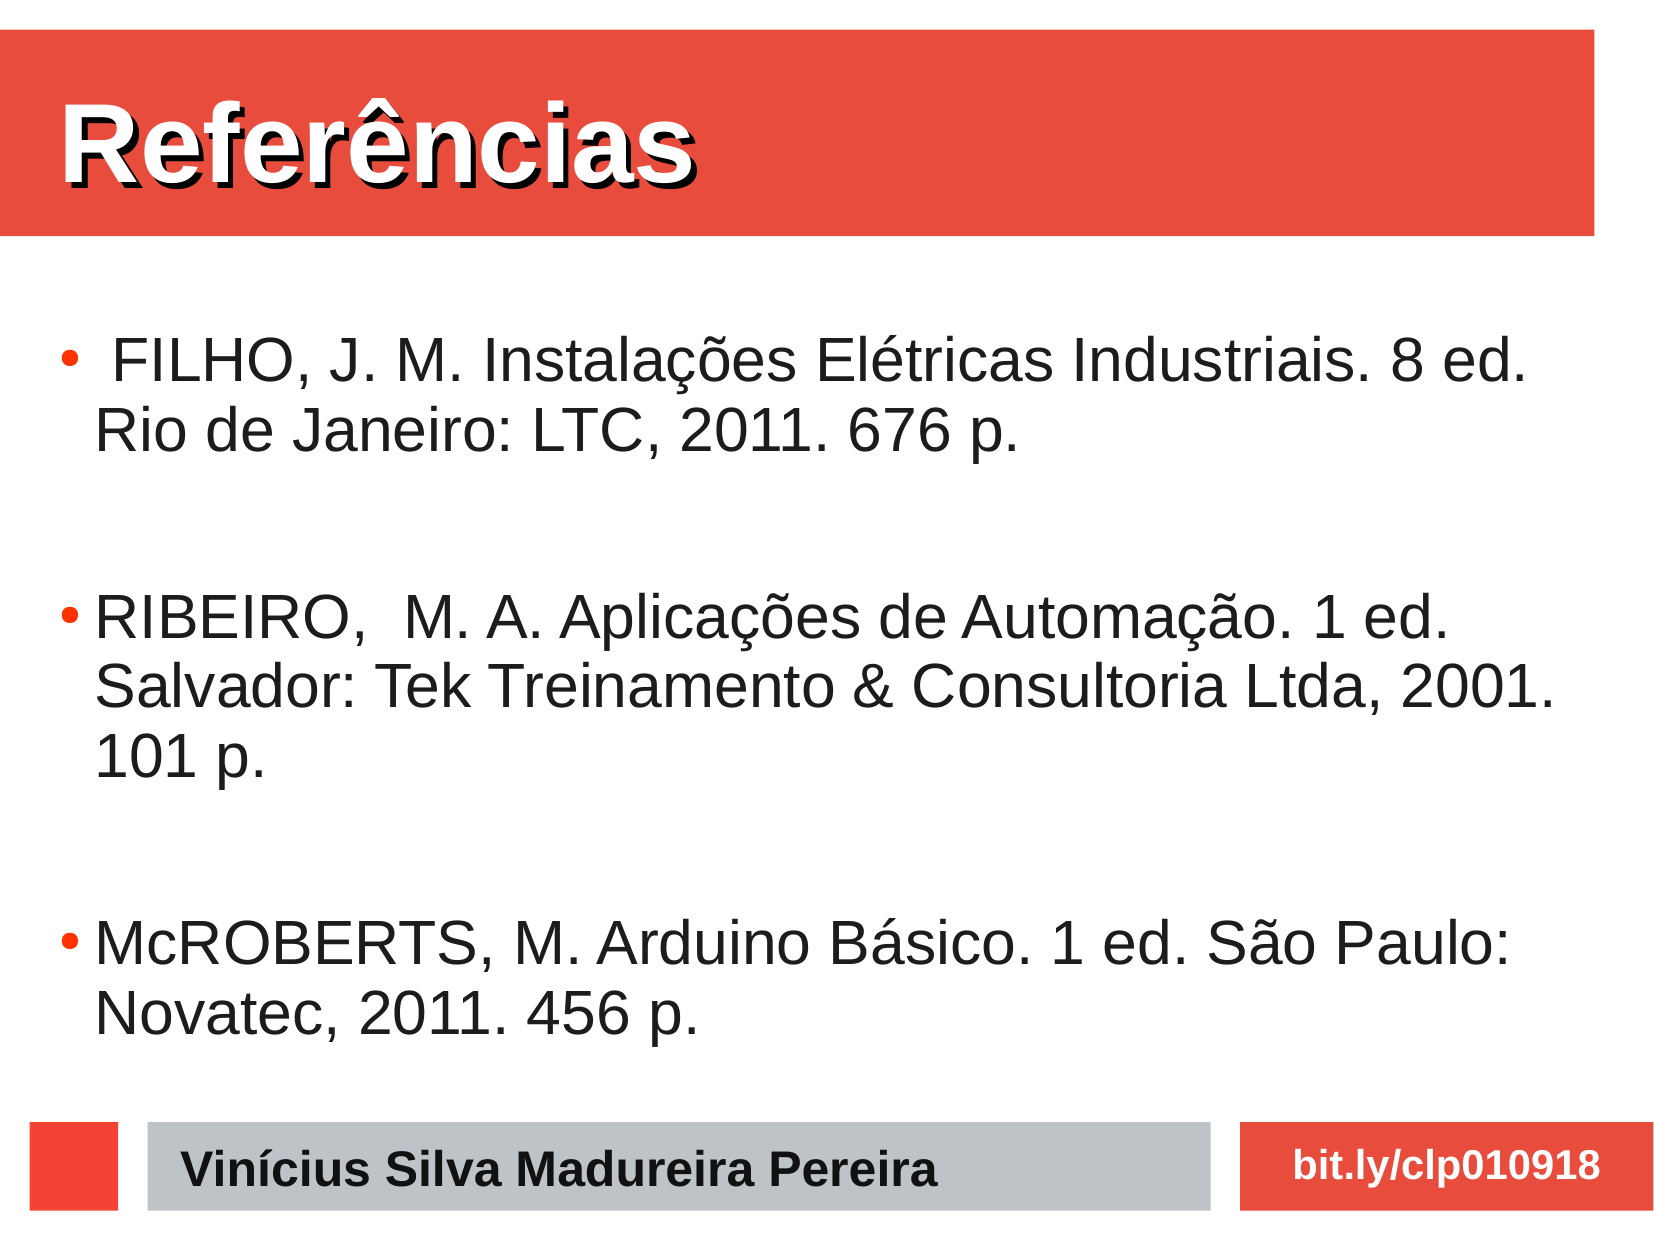

# Referências
 FILHO, J. M. Instalações Elétricas Industriais. 8 ed. Rio de Janeiro: LTC, 2011. 676 p.
RIBEIRO, M. A. Aplicações de Automação. 1 ed. Salvador: Tek Treinamento & Consultoria Ltda, 2001. 101 p.
McROBERTS, M. Arduino Básico. 1 ed. São Paulo: Novatec, 2011. 456 p.
Vinícius Silva Madureira Pereira
bit.ly/clp010918